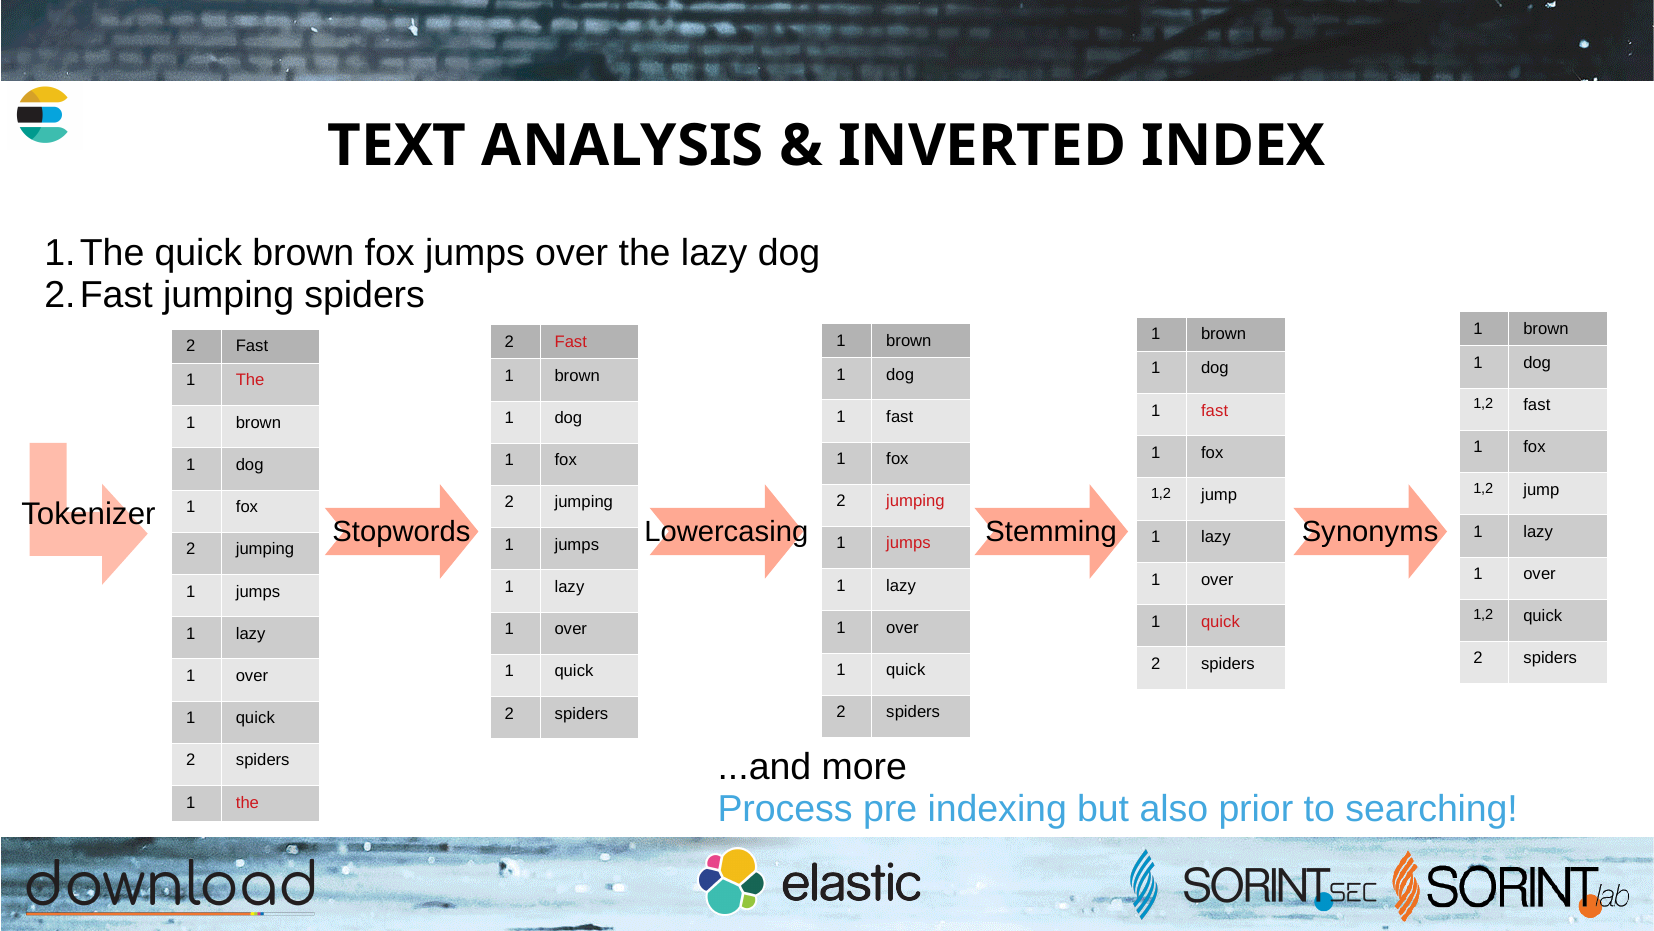

# TEXT ANALYSIS & INVERTED INDEX
The quick brown fox jumps over the lazy dog
Fast jumping spiders
| 1 | brown |
| --- | --- |
| 1 | dog |
| 1,2 | fast |
| 1 | fox |
| 1,2 | jump |
| 1 | lazy |
| 1 | over |
| 1,2 | quick |
| 2 | spiders |
| 1 | brown |
| --- | --- |
| 1 | dog |
| 1 | fast |
| 1 | fox |
| 1,2 | jump |
| 1 | lazy |
| 1 | over |
| 1 | quick |
| 2 | spiders |
| 1 | brown |
| --- | --- |
| 1 | dog |
| 1 | fast |
| 1 | fox |
| 2 | jumping |
| 1 | jumps |
| 1 | lazy |
| 1 | over |
| 1 | quick |
| 2 | spiders |
| 2 | Fast |
| --- | --- |
| 1 | brown |
| 1 | dog |
| 1 | fox |
| 2 | jumping |
| 1 | jumps |
| 1 | lazy |
| 1 | over |
| 1 | quick |
| 2 | spiders |
| 2 | Fast |
| --- | --- |
| 1 | The |
| 1 | brown |
| 1 | dog |
| 1 | fox |
| 2 | jumping |
| 1 | jumps |
| 1 | lazy |
| 1 | over |
| 1 | quick |
| 2 | spiders |
| 1 | the |
Tokenizer
Stopwords
Lowercasing
Stemming
Synonyms
...and more
Process pre indexing but also prior to searching!